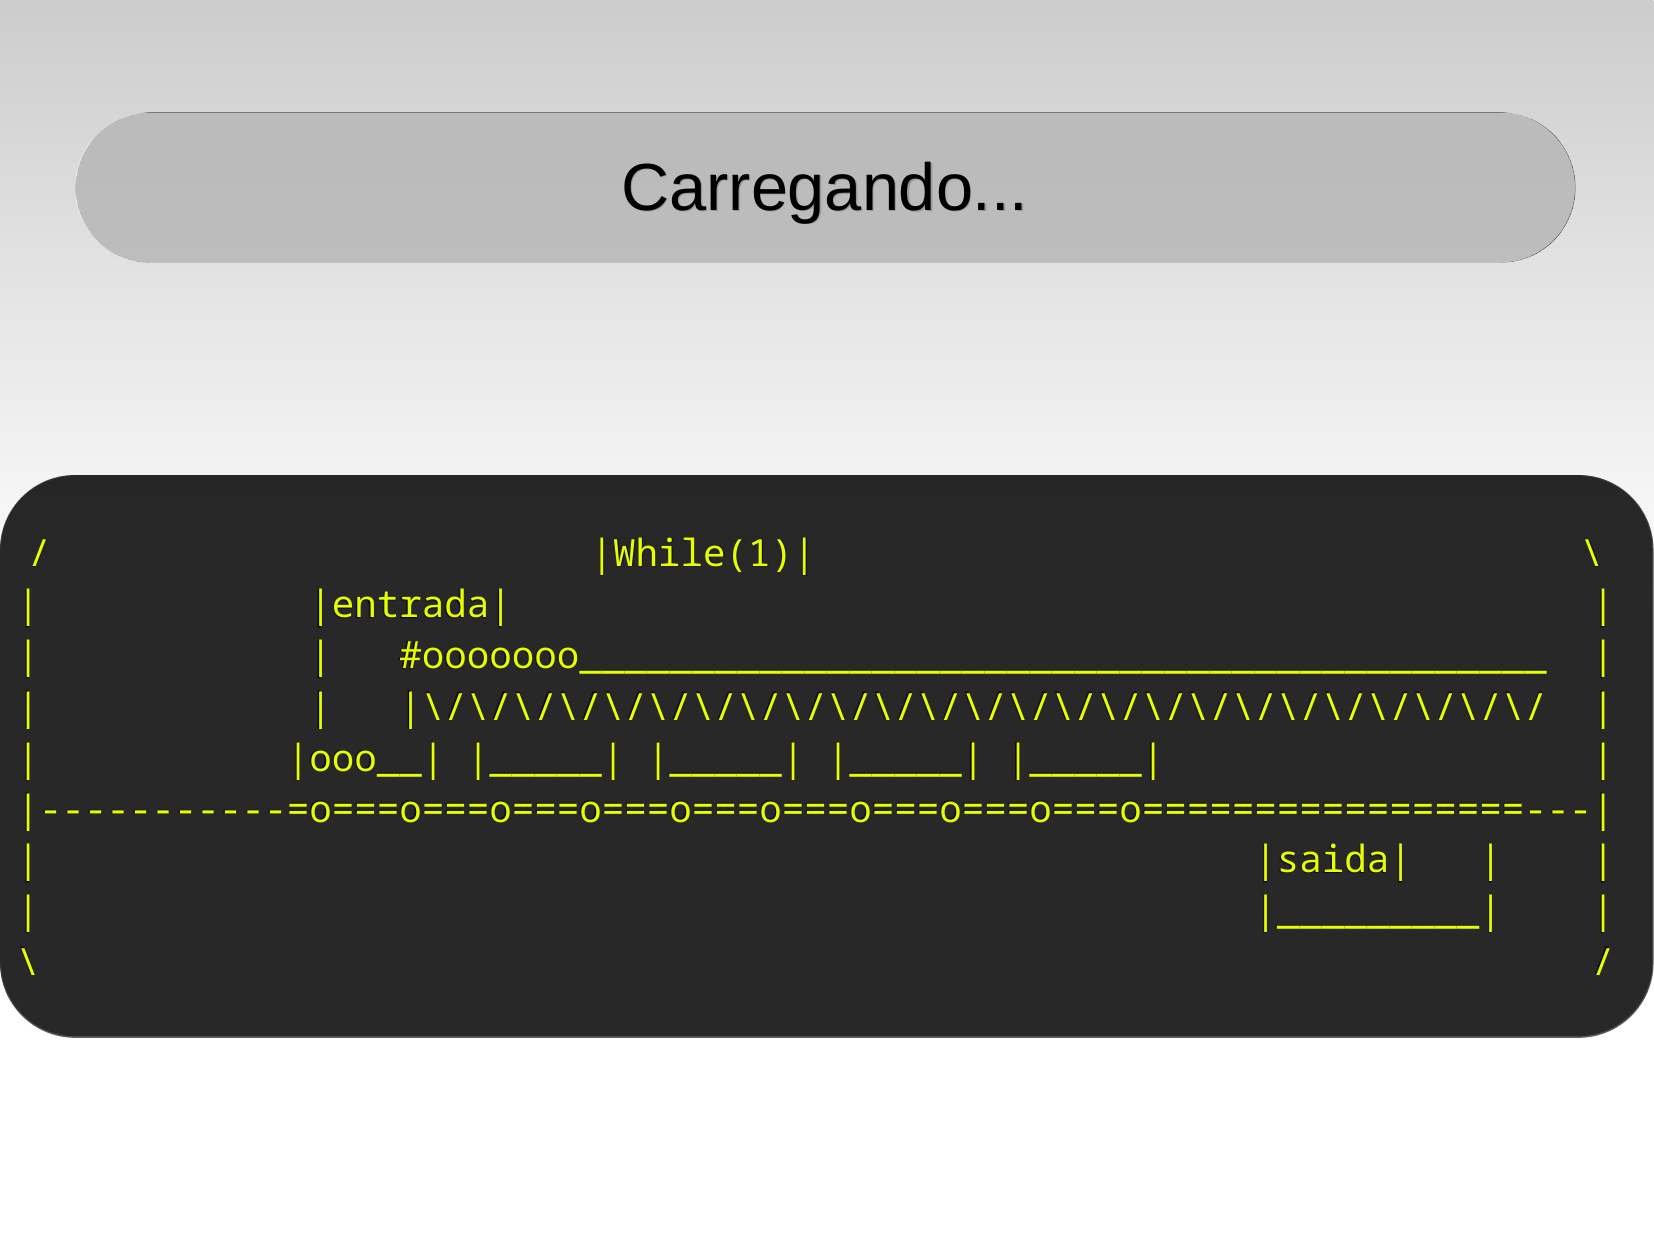

Carregando...
 / |While(1)| \
| |entrada| |
| | #ooooooo___________________________________________ |
| | |\/\/\/\/\/\/\/\/\/\/\/\/\/\/\/\/\/\/\/\/\/\/\/\/\/ |
| |ooo__| |_____| |_____| |_____| |_____| |
|-----------=o===o===o===o===o===o===o===o===o===o=================---|
| |saida| | |
| |_________| |
\ /